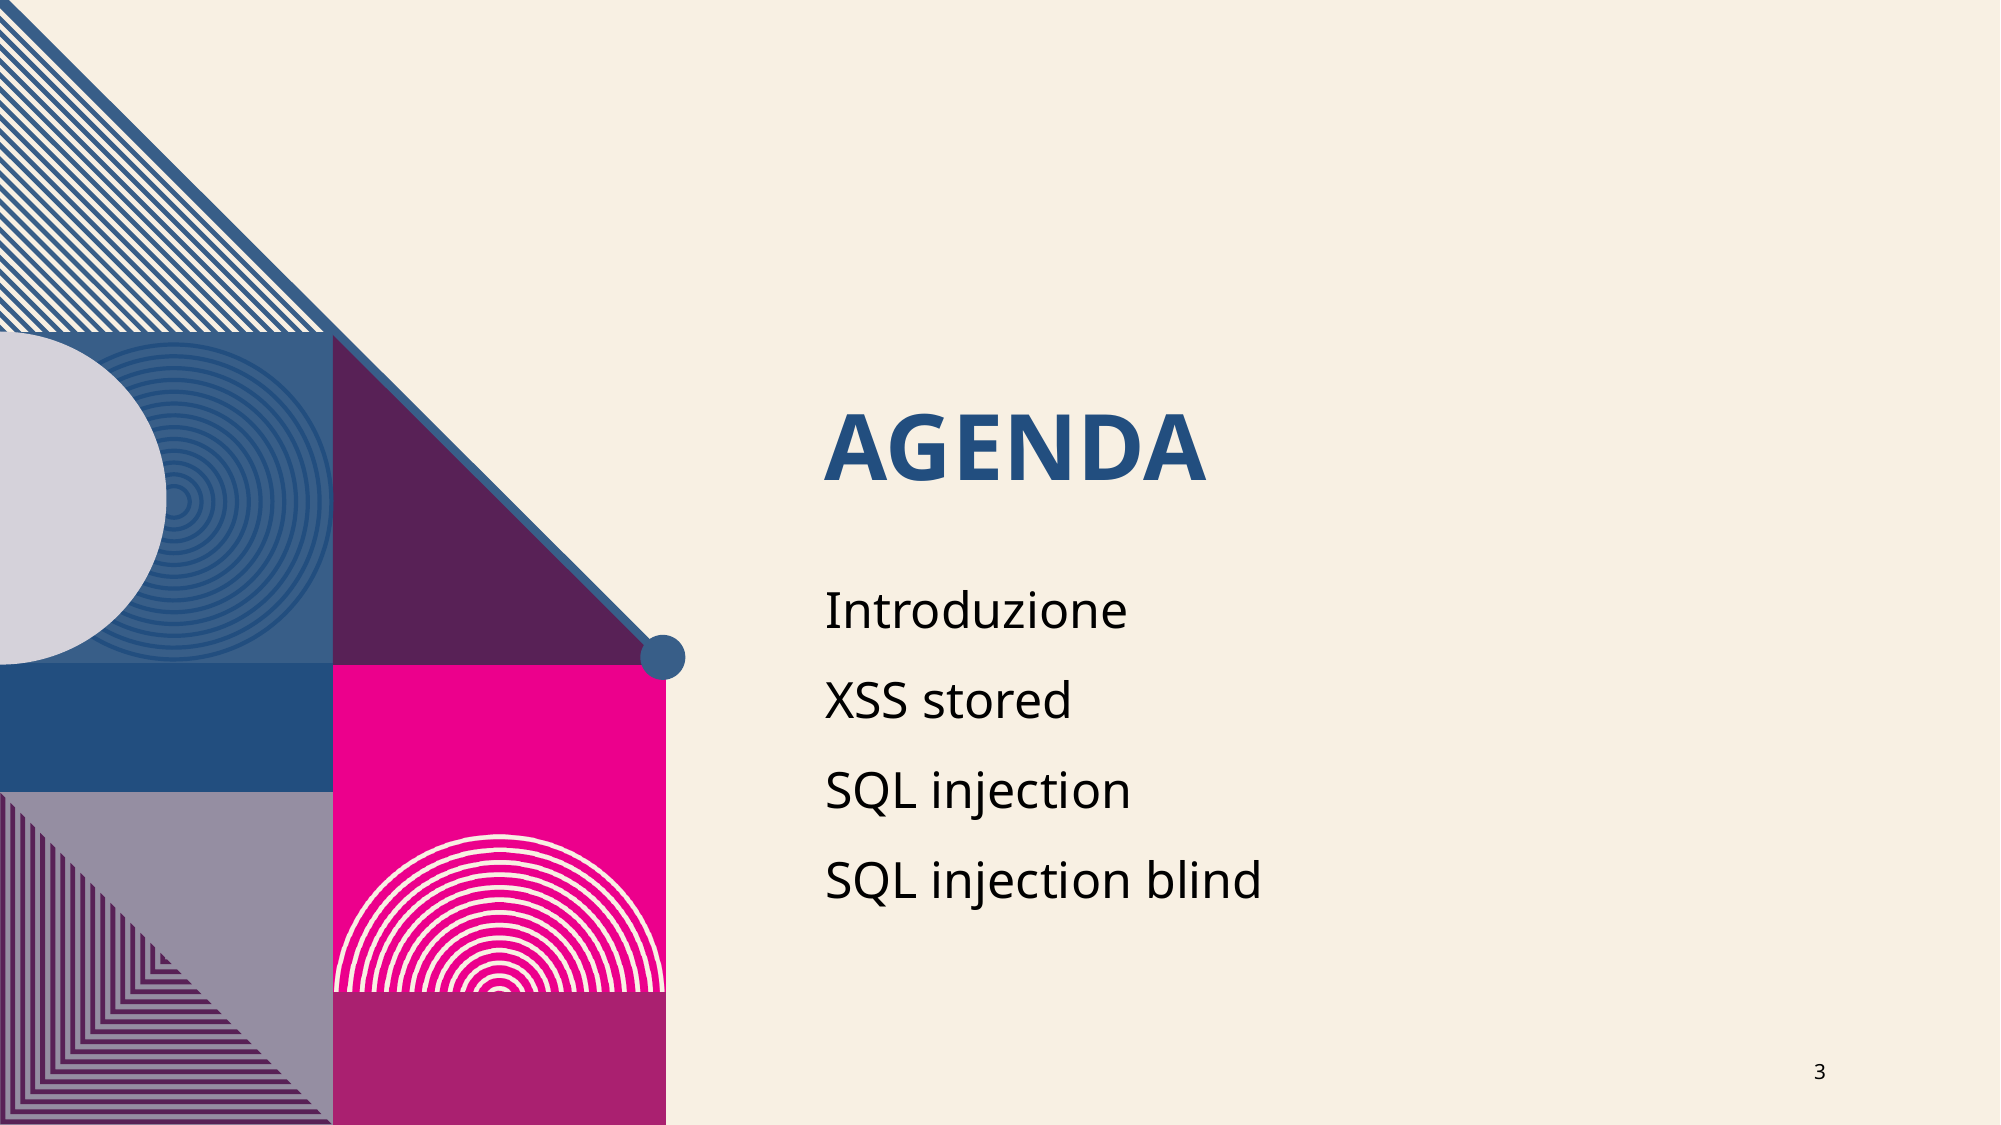

# Agenda
Introduzione
XSS stored
SQL injection
SQL injection blind